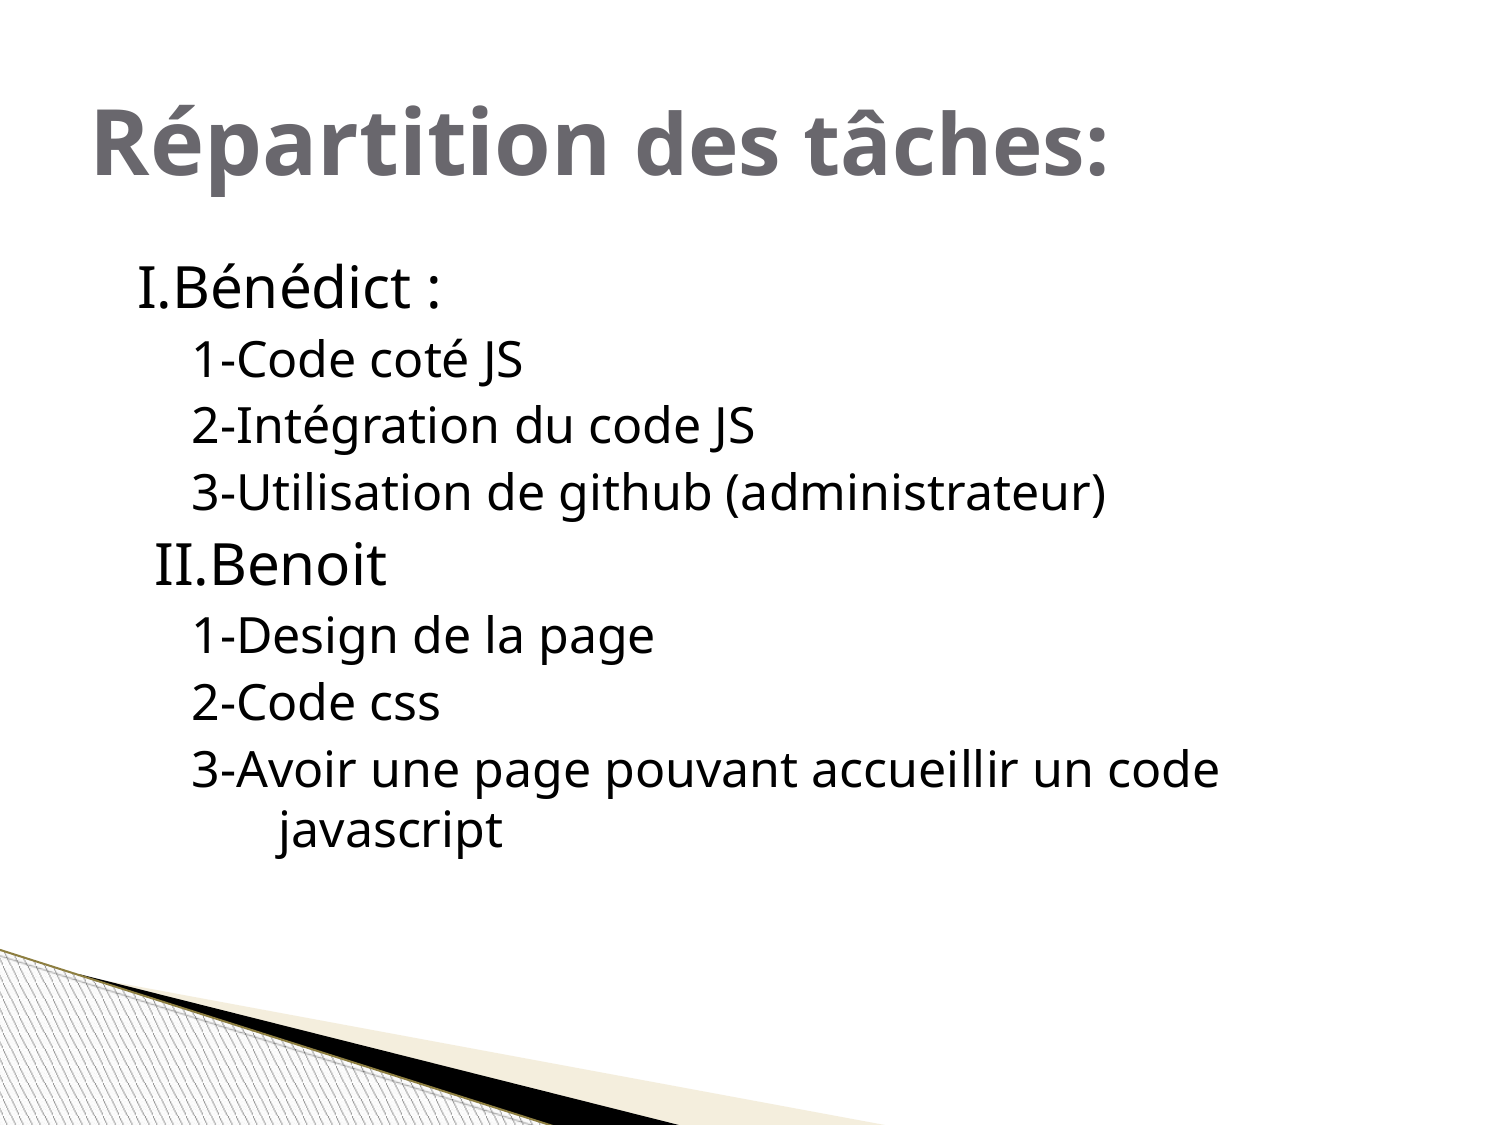

Répartition des tâches:
# I.Bénédict :
	1-Code coté JS
	2-Intégration du code JS
	3-Utilisation de github (administrateur)
II.Benoit
	1-Design de la page
	2-Code css
	3-Avoir une page pouvant accueillir un code 	 javascript